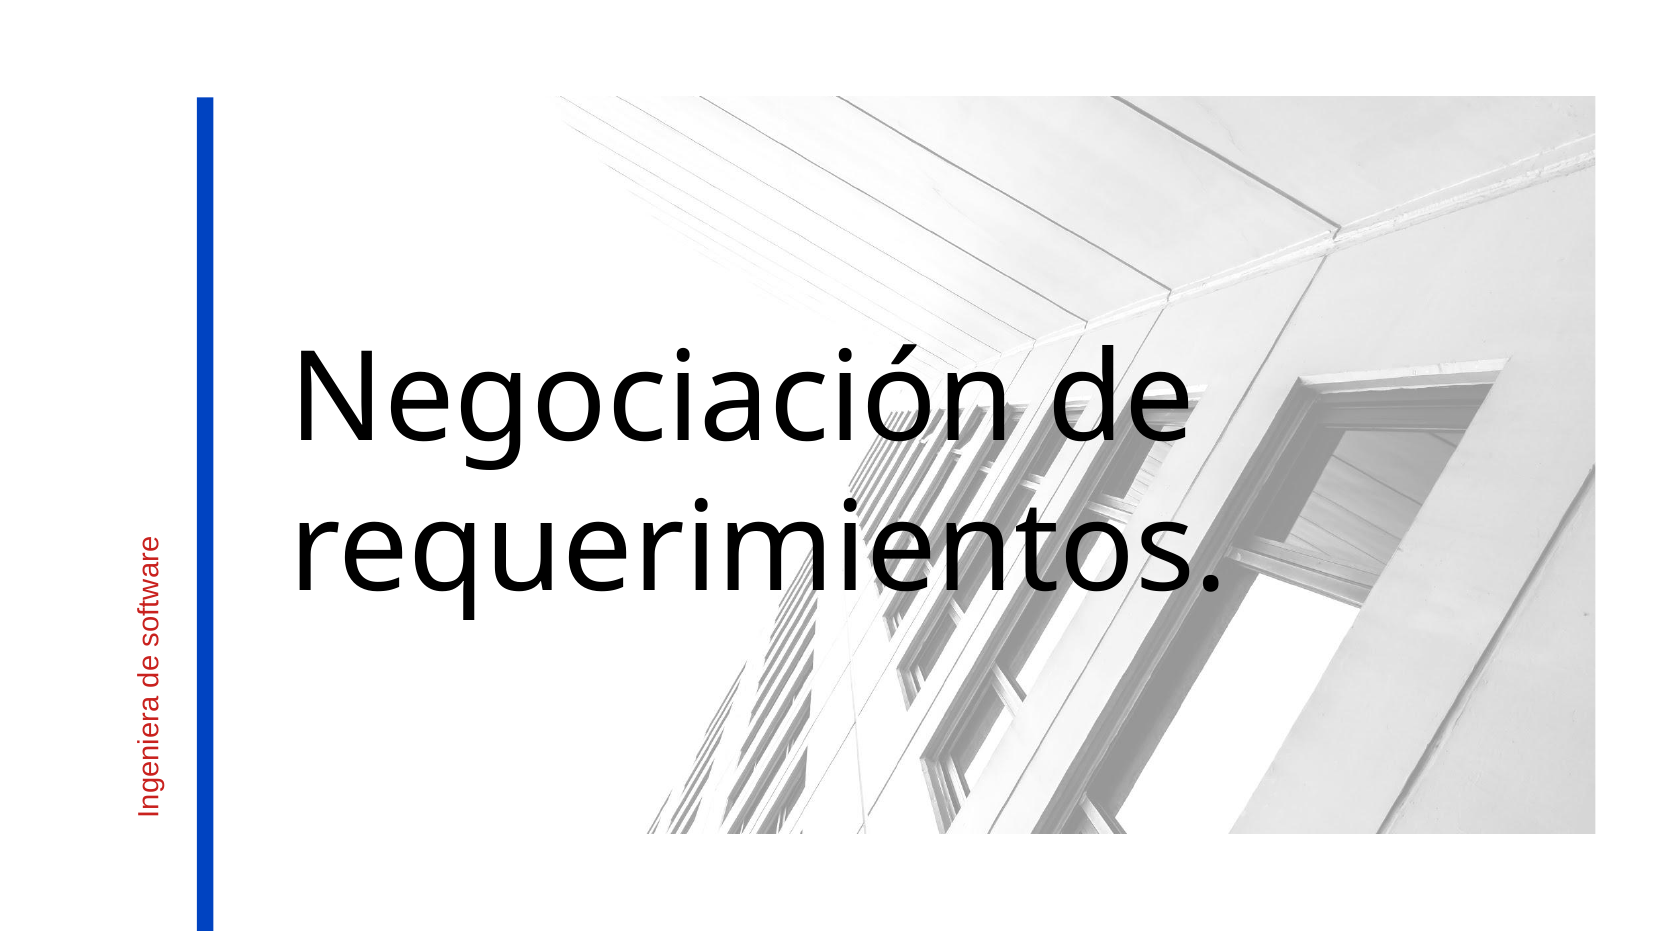

# Negociación de requerimientos.
Ingeniera de software